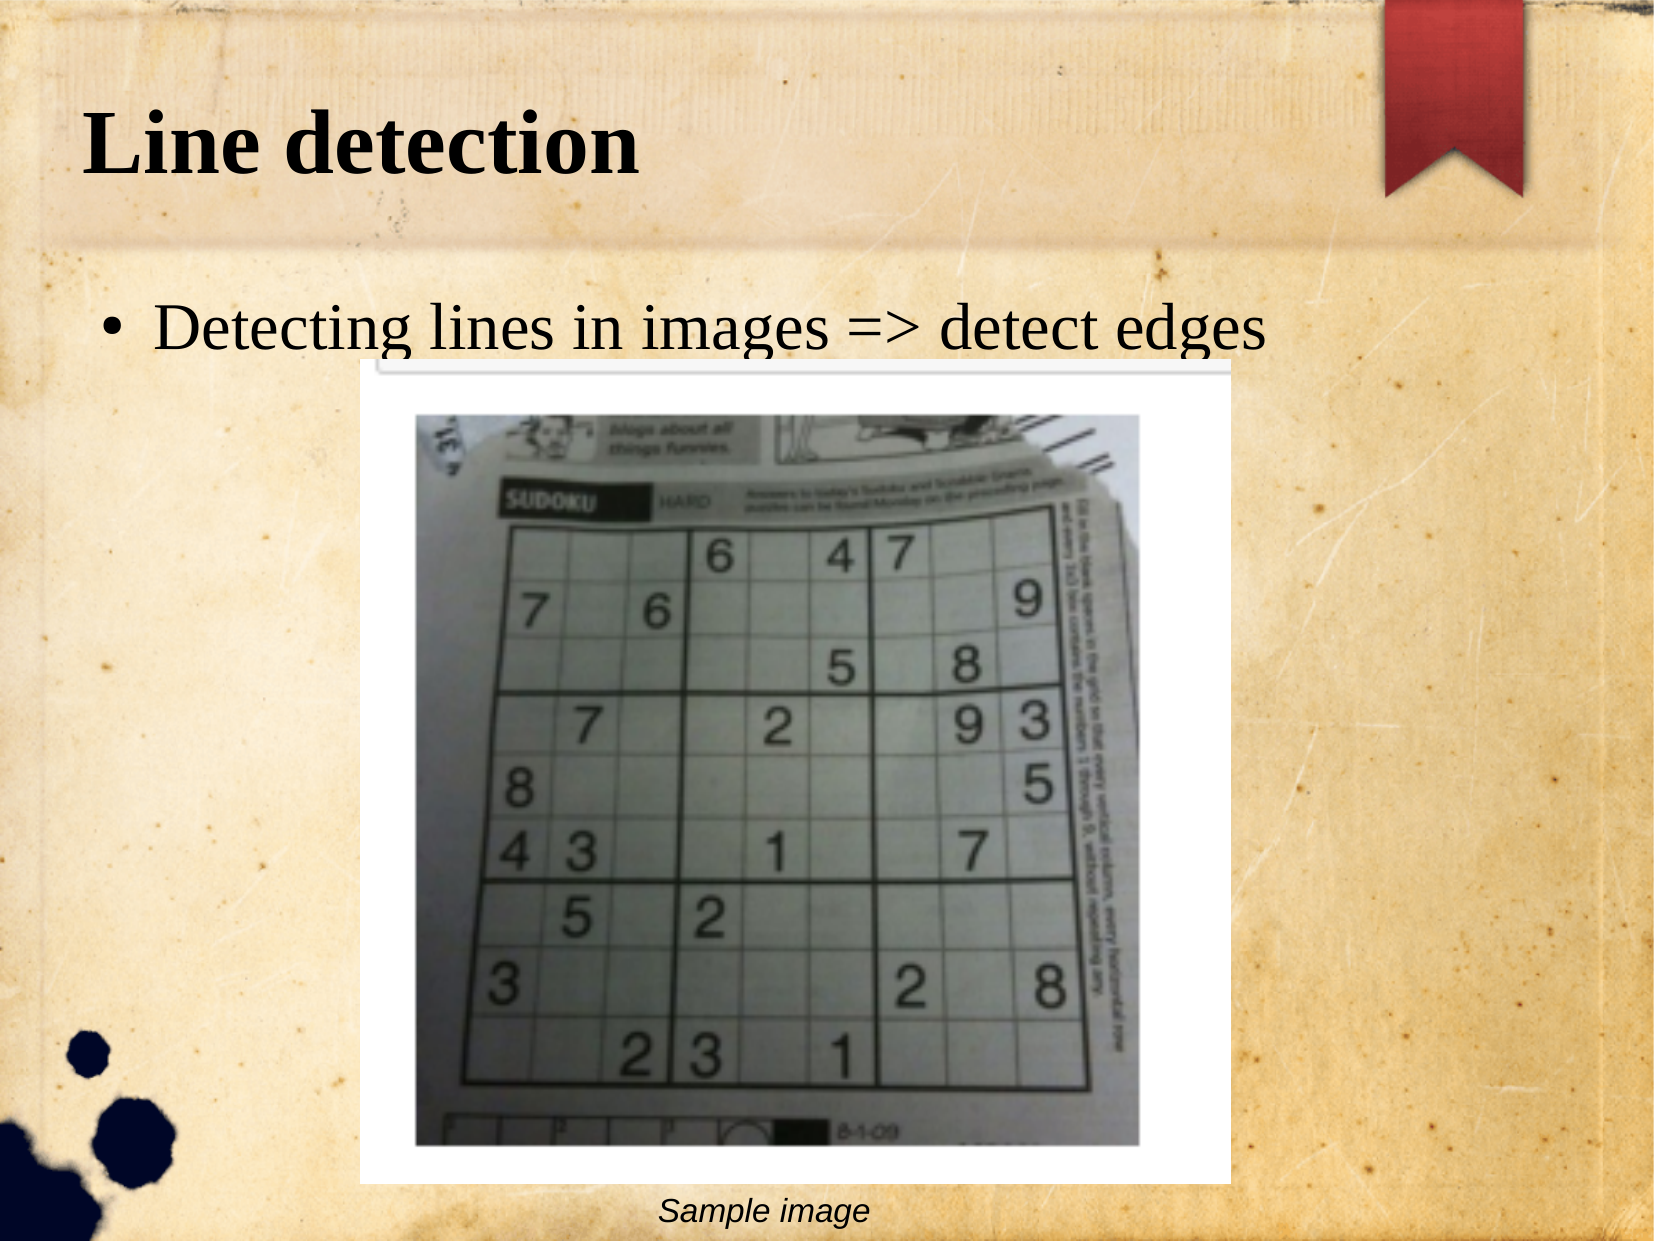

# Line detection
Detecting lines in images => detect edges
Sample image